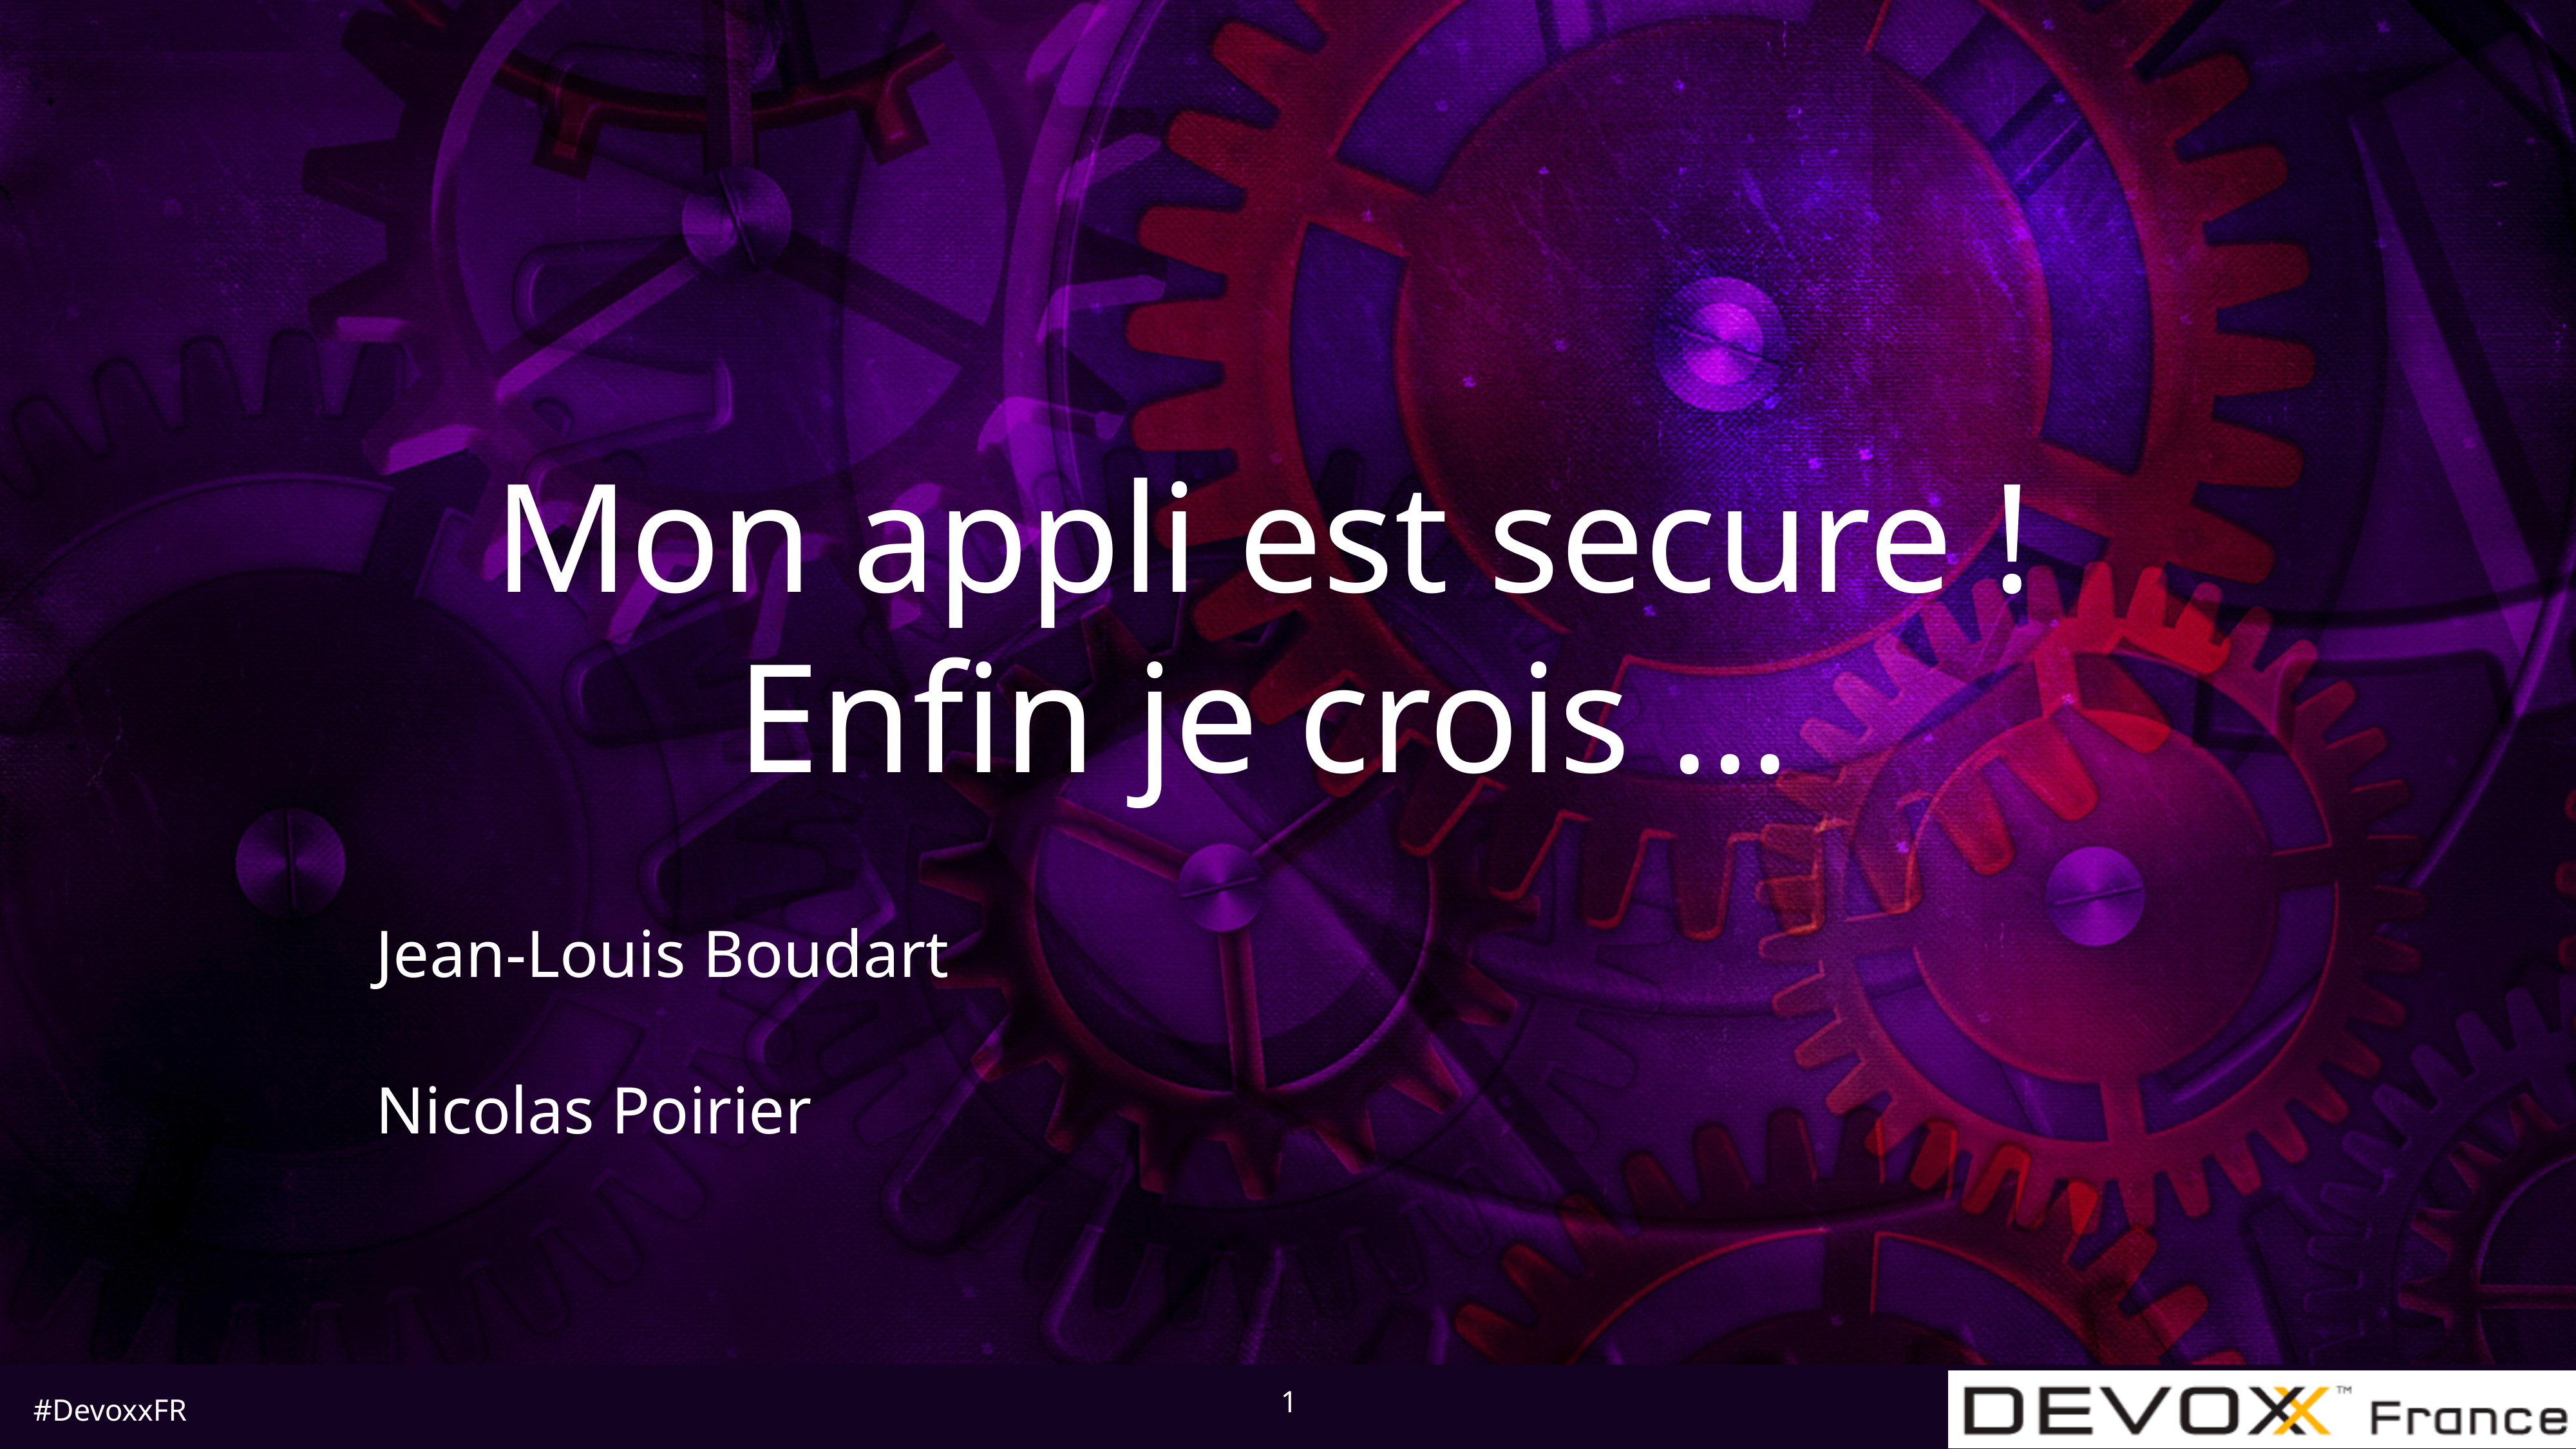

# Mon appli est secure ! Enfin je crois ...
Jean-Louis Boudart
Nicolas Poirier